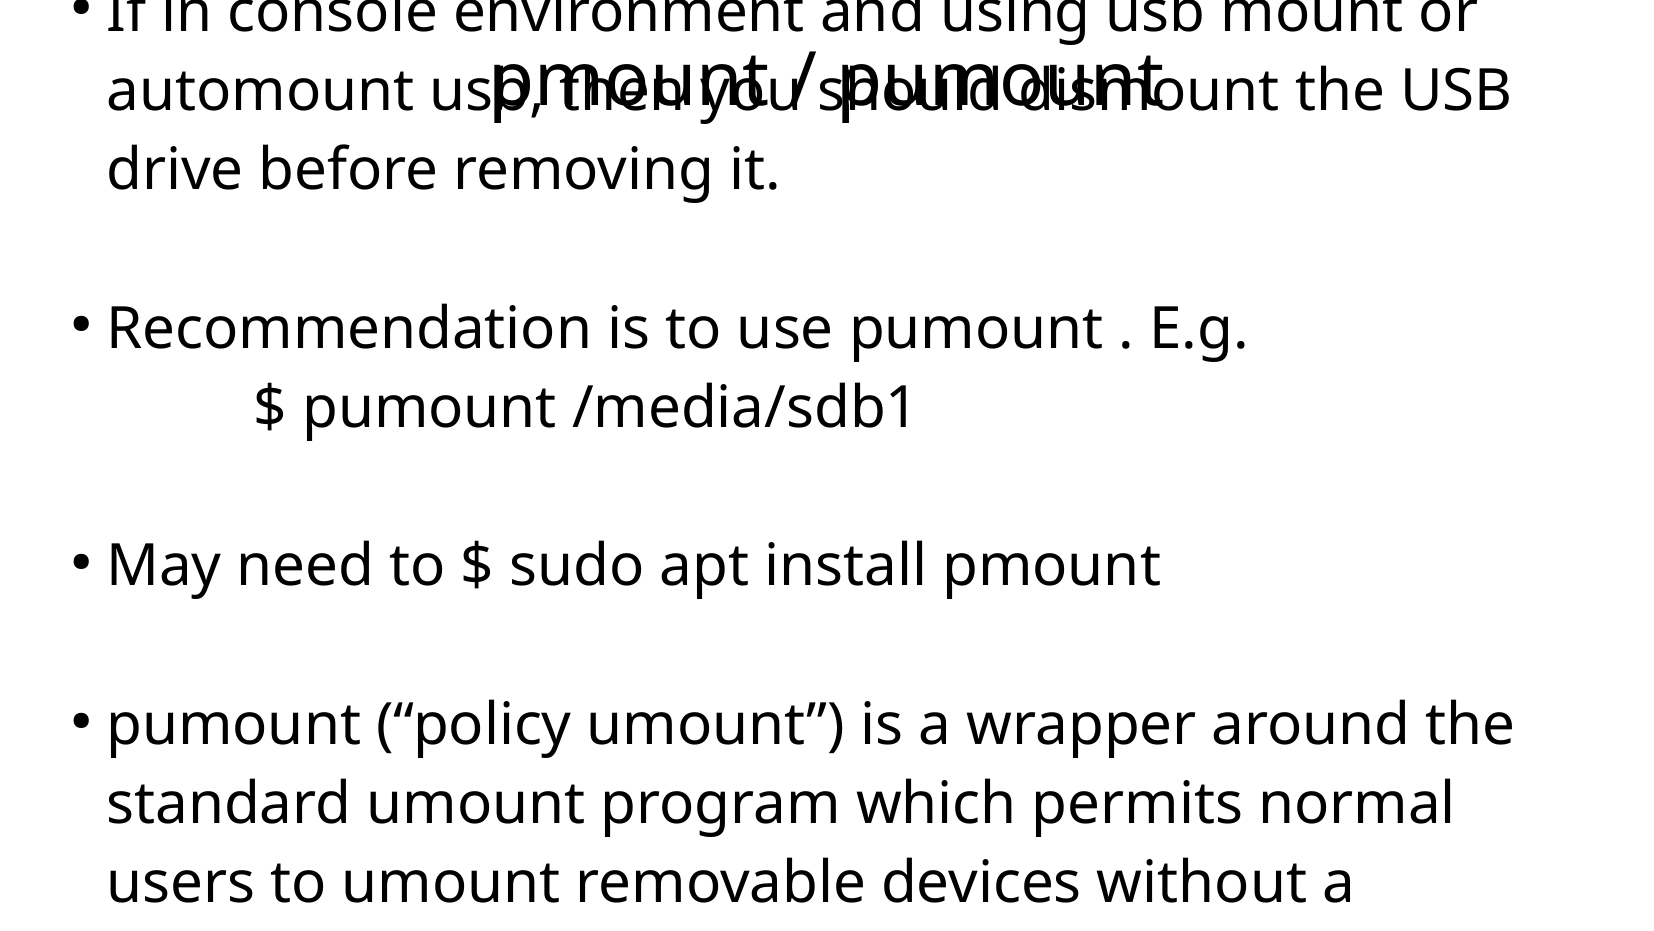

If in console environment and using usb mount or automount usb, then you should dismount the USB drive before removing it.
Recommendation is to use pumount . E.g. 						$ pumount /media/sdb1
May need to $ sudo apt install pmount
pumount (“policy umount”) is a wrapper around the standard umount program which permits normal users to umount removable devices without a matching /etc/fstab entry. https://linux.die.net/man/1/pumount
# pmount / pumount